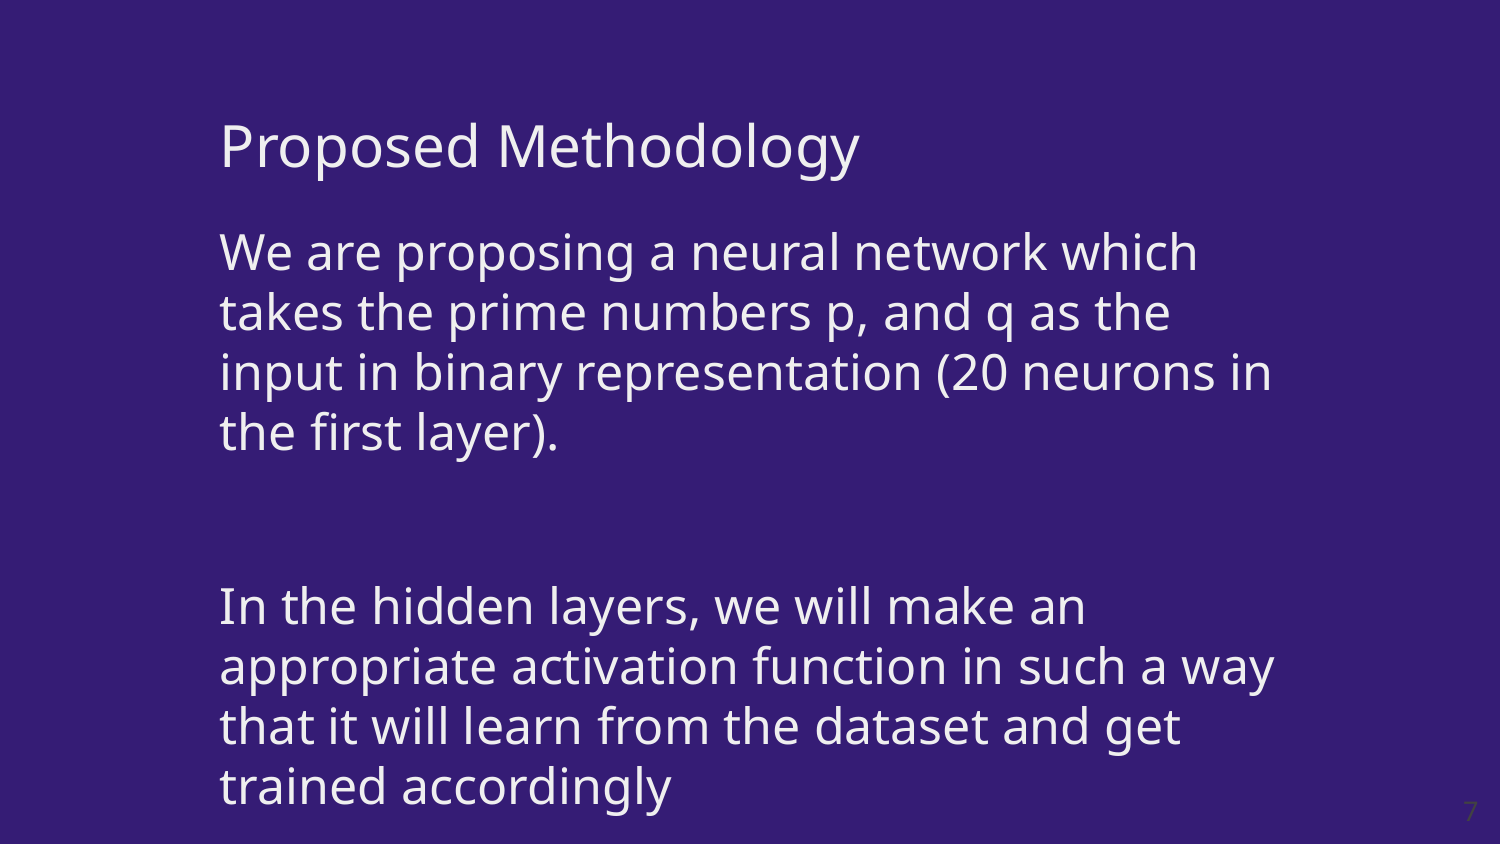

Proposed Methodology
We are proposing a neural network which takes the prime numbers p, and q as the input in binary representation (20 neurons in the first layer).
In the hidden layers, we will make an appropriate activation function in such a way that it will learn from the dataset and get trained accordingly